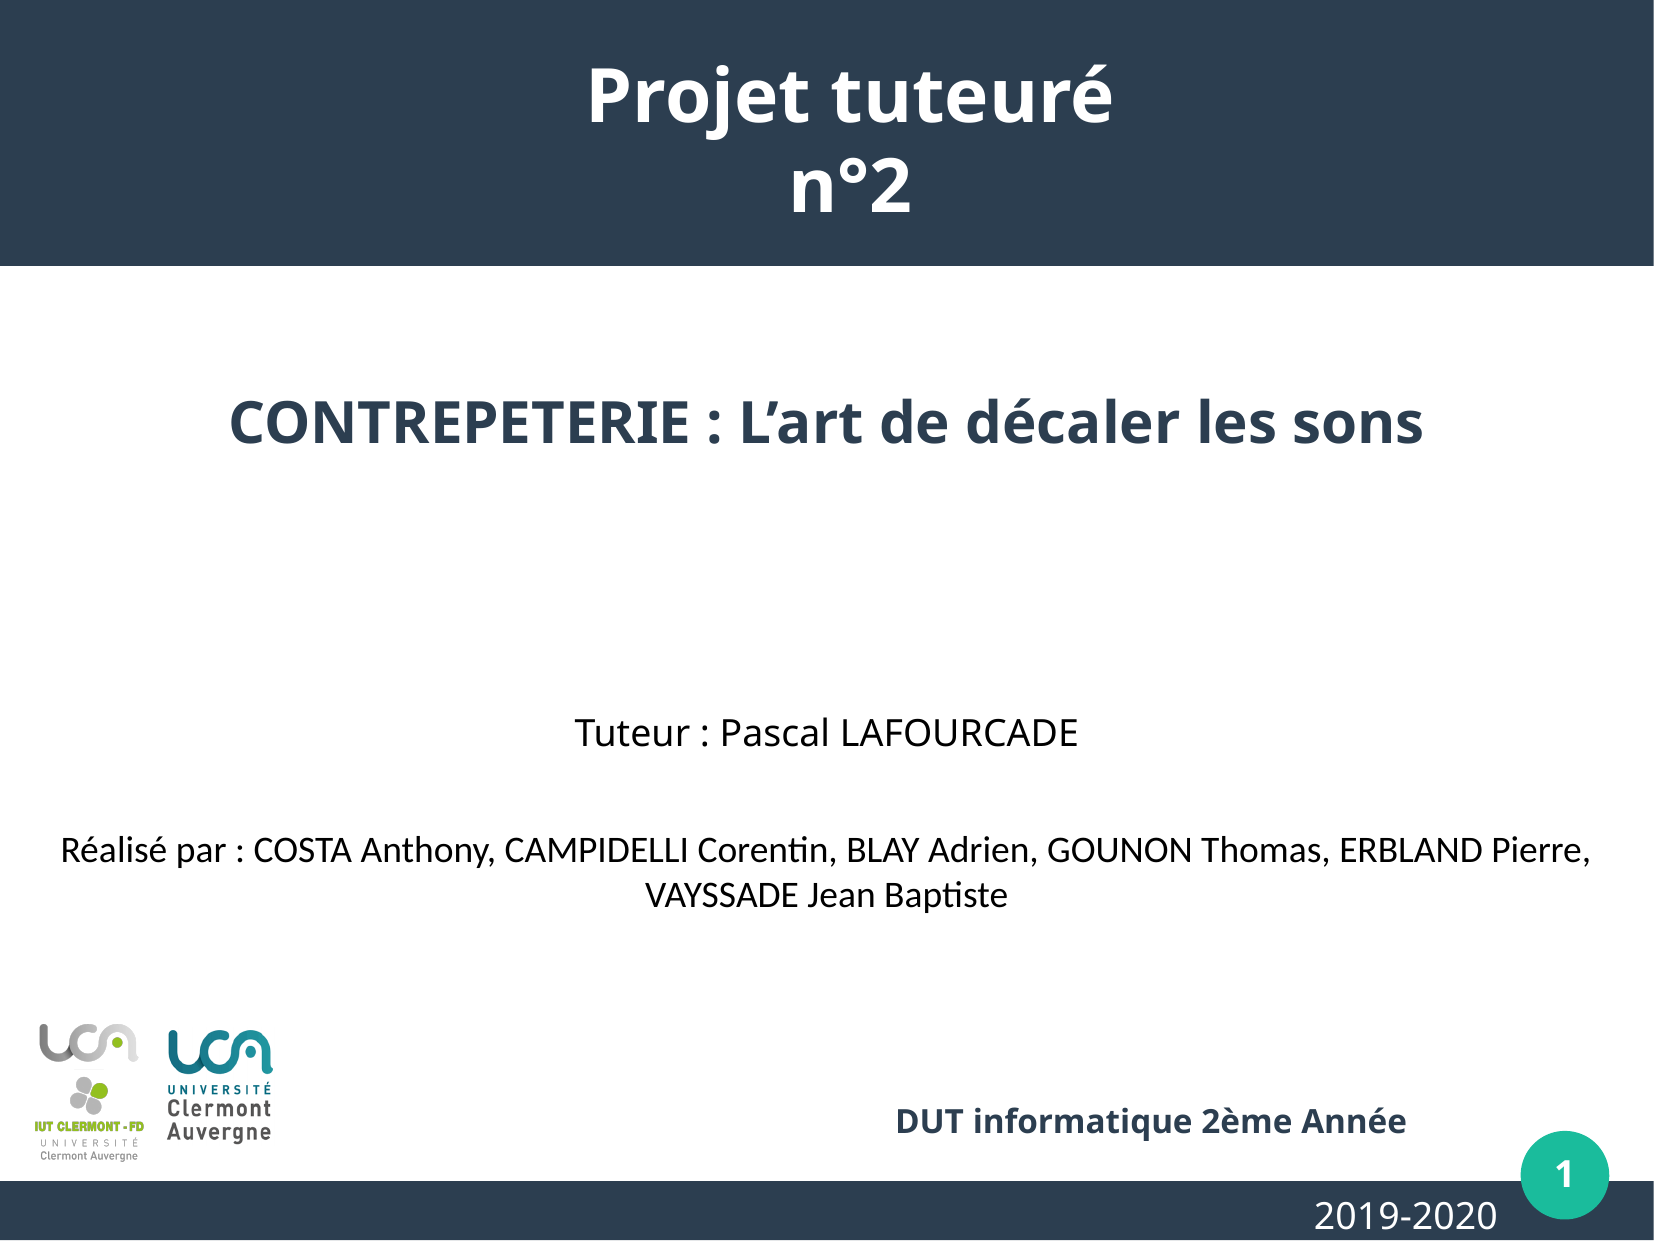

# Projet tuteuré n°2
CONTREPETERIE : L’art de décaler les sons
Tuteur : Pascal LAFOURCADE
Réalisé par : COSTA Anthony, CAMPIDELLI Corentin, BLAY Adrien, GOUNON Thomas, ERBLAND Pierre, VAYSSADE Jean Baptiste
DUT informatique 2ème Année
2019-2020